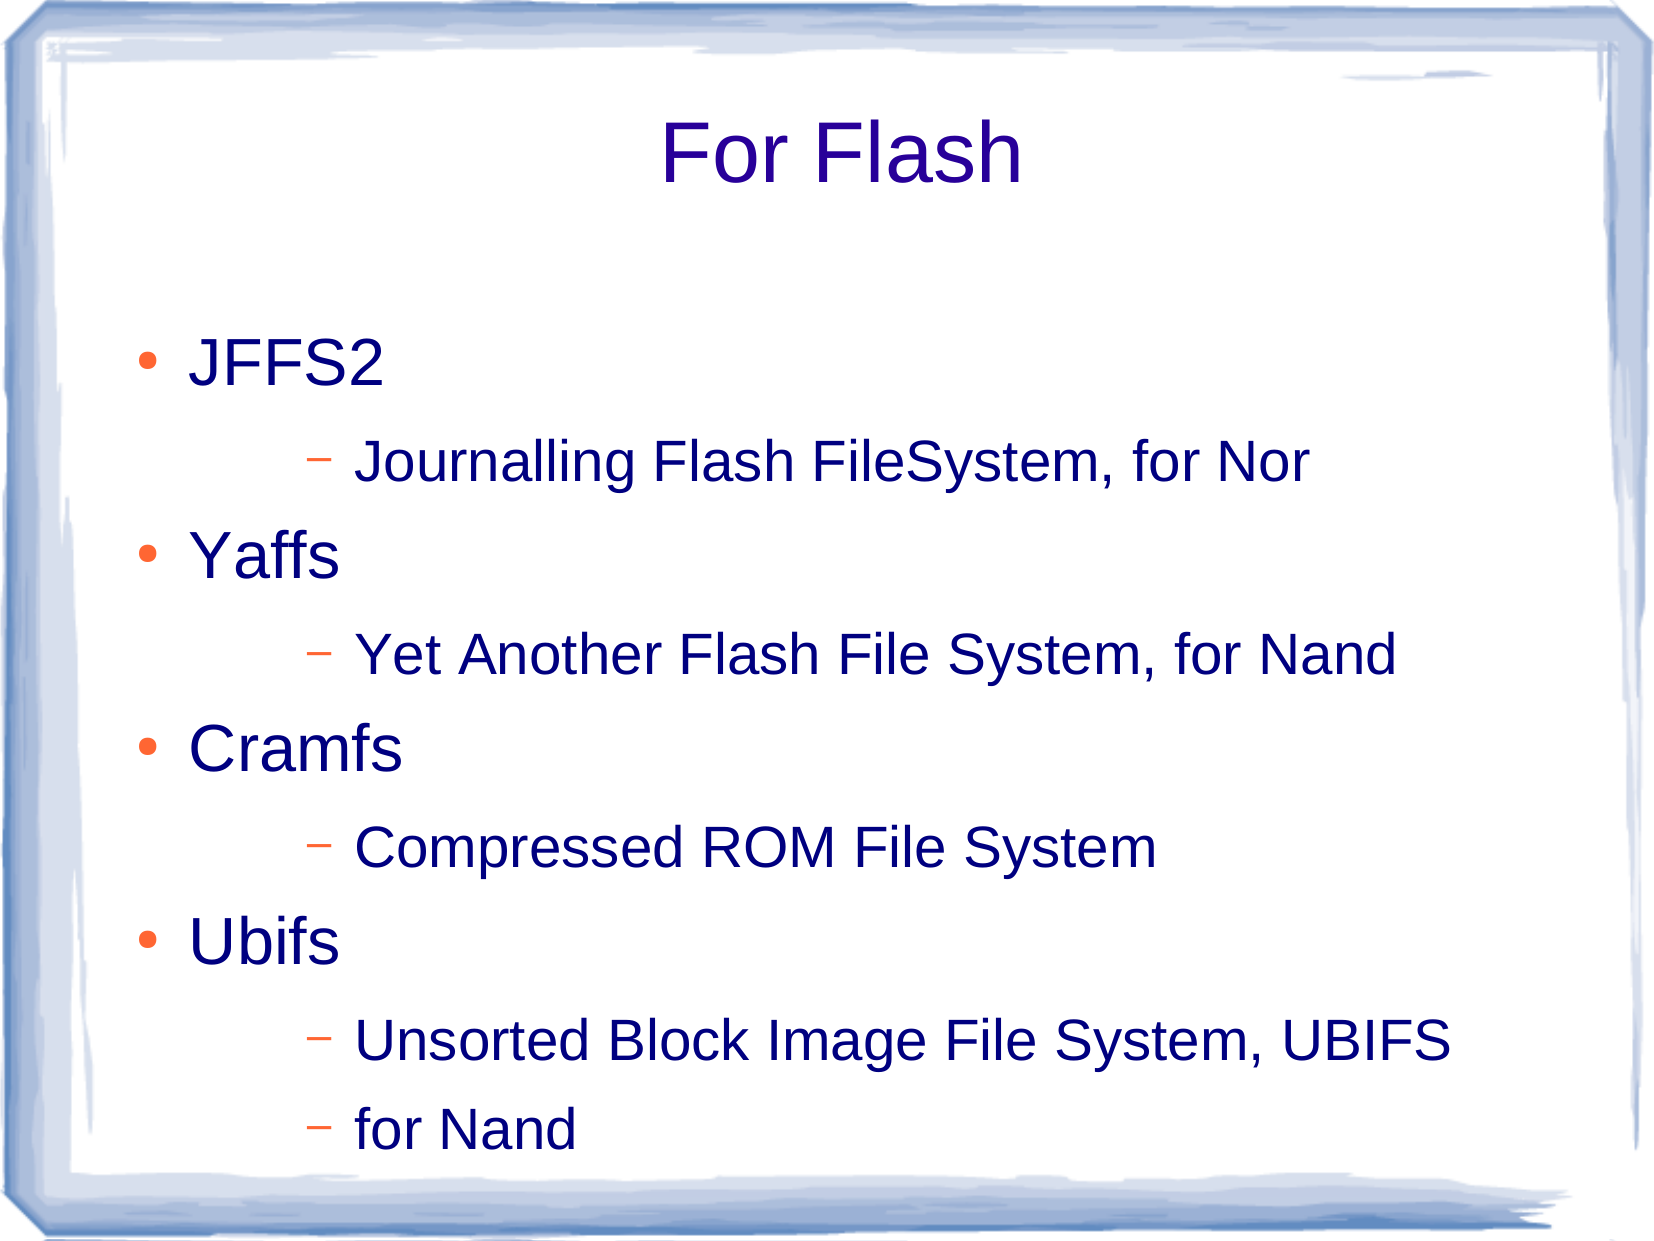

# For Flash
JFFS2
Journalling Flash FileSystem, for Nor
Yaffs
Yet Another Flash File System, for Nand
Cramfs
Compressed ROM File System
Ubifs
Unsorted Block Image File System, UBIFS
for Nand